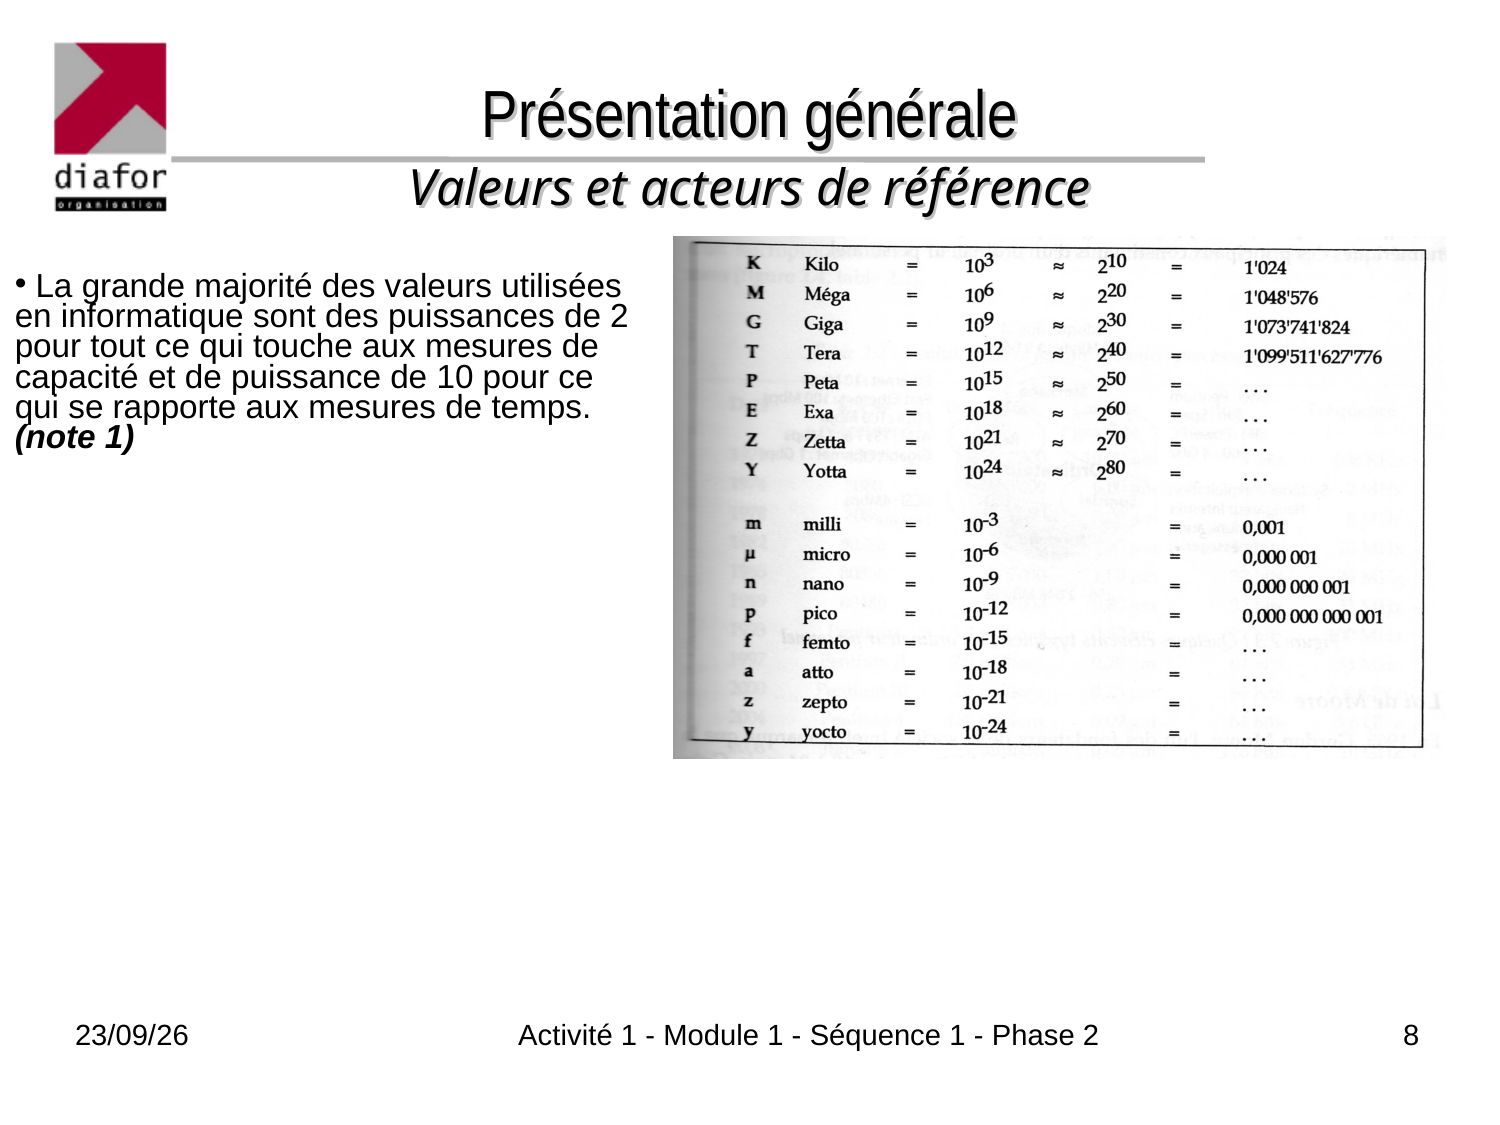

# Présentation générale Valeurs et acteurs de référence
 La grande majorité des valeurs utilisées
en informatique sont des puissances de 2 pour tout ce qui touche aux mesures de capacité et de puissance de 10 pour ce qui se rapporte aux mesures de temps. (note 1)
Activité 1 - Module 1 - Séquence 1 - Phase 2
8